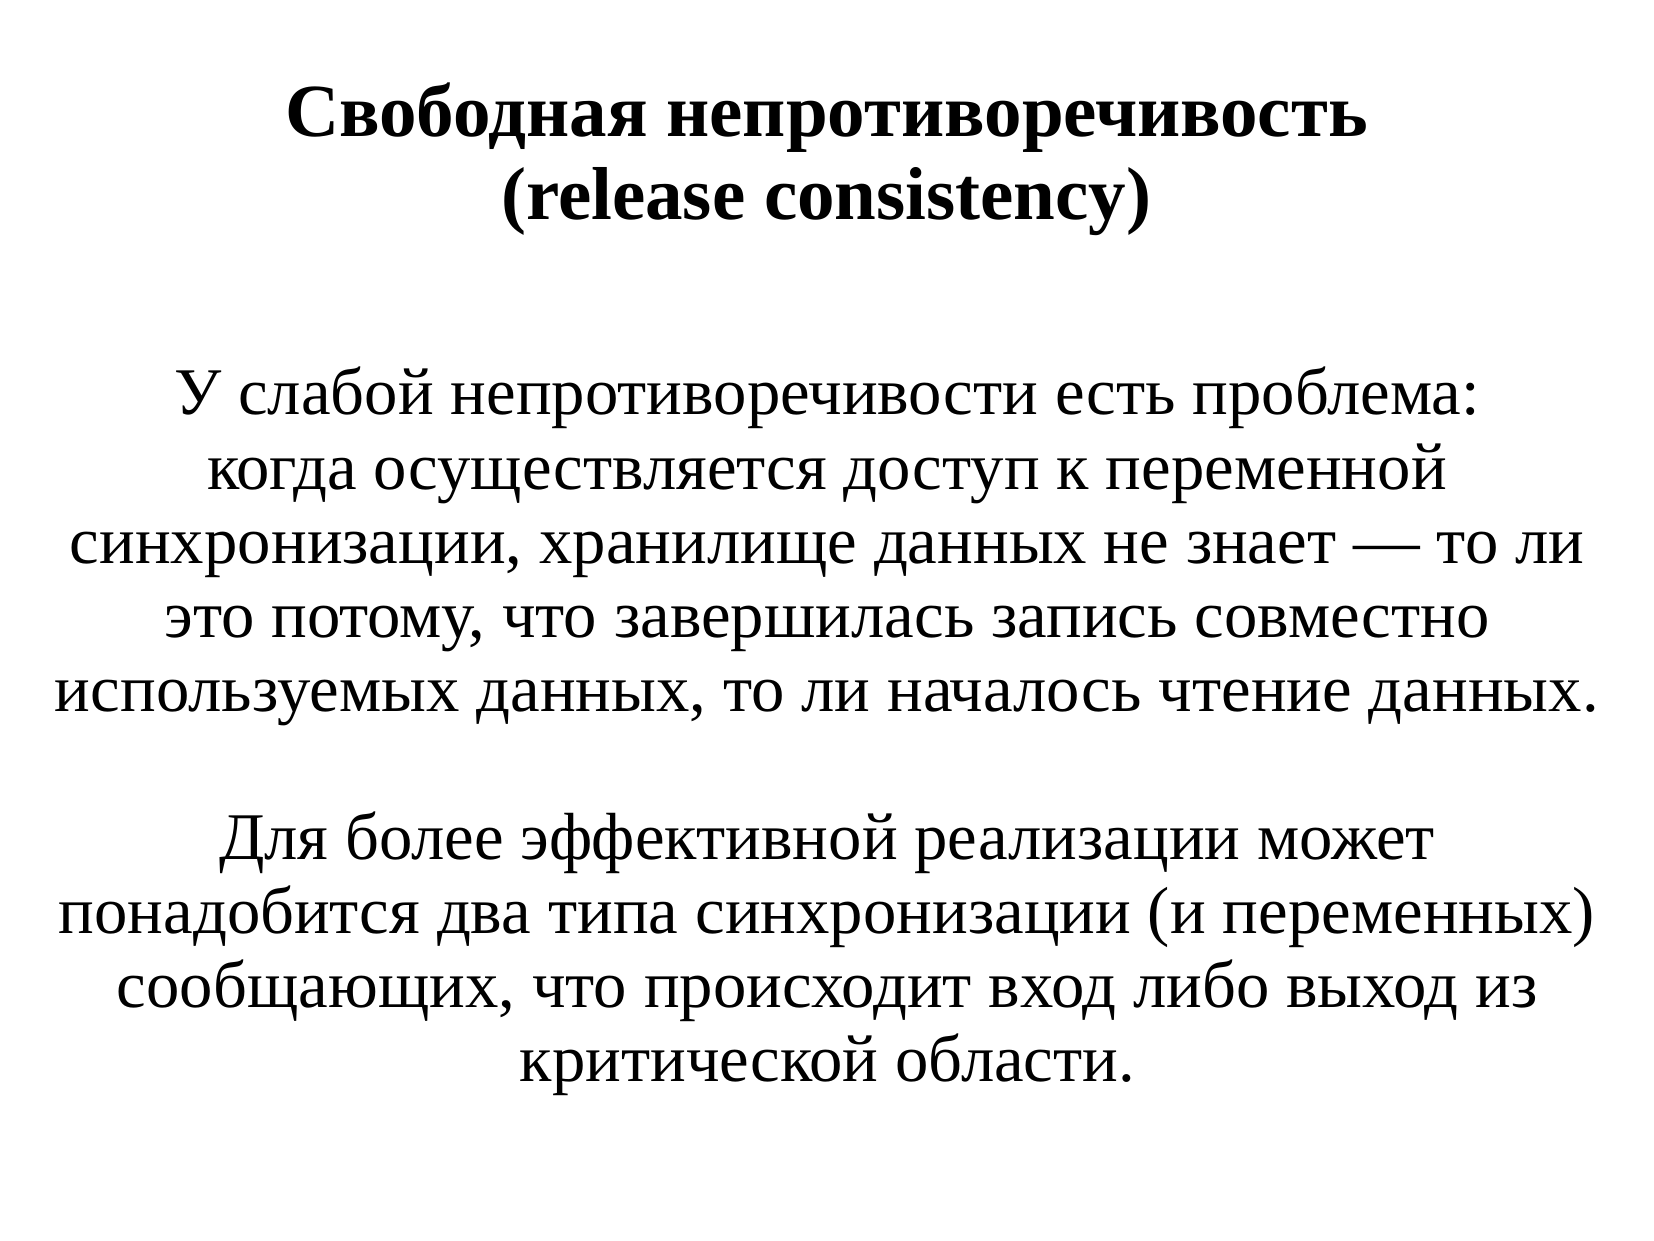

# Свободная непротиворечивость (release consistency)
У слабой непротиворечивости есть проблема:
когда осуществляется доступ к переменной синхронизации, хранилище данных не знает — то ли это потому, что завершилась запись совместно используемых данных, то ли началось чтение данных.
Для более эффективной реализации может понадобится два типа синхронизации (и переменных) сообщающих, что происходит вход либо выход из критической области.